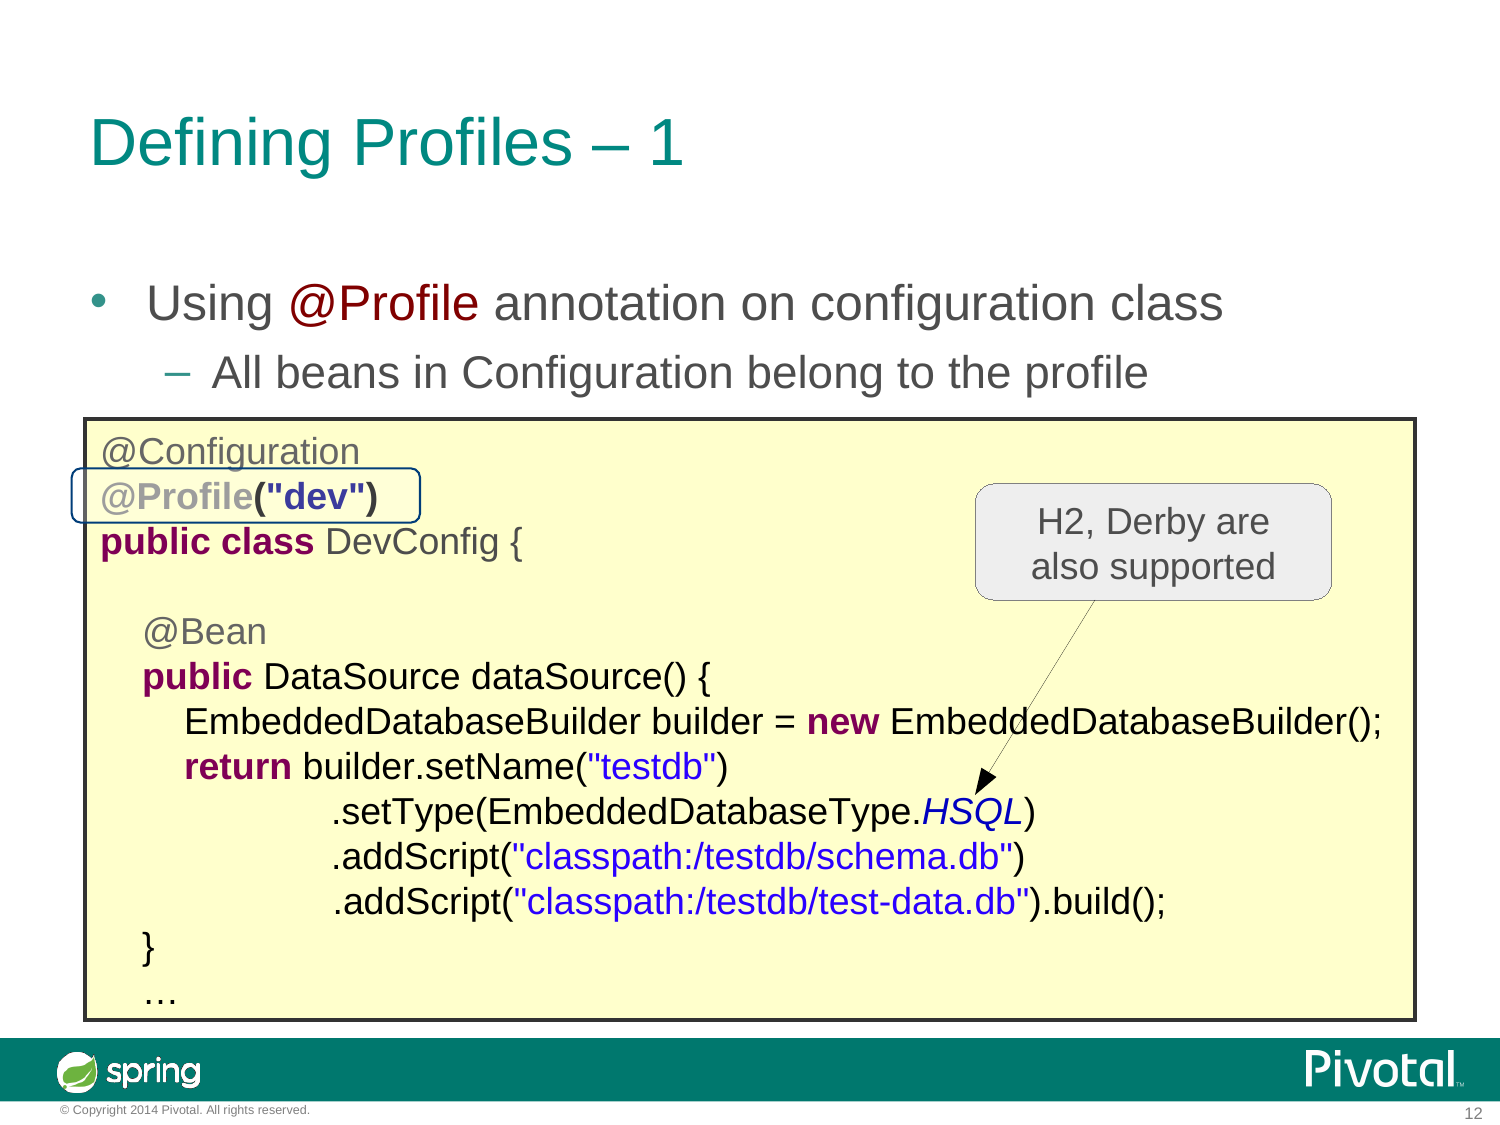

# Defining Profiles – 1
Using @Profile annotation on configuration class
All beans in Configuration belong to the profile
@Configuration
@Profile("dev")
public class DevConfig {
 @Bean
 public DataSource dataSource() {
 EmbeddedDatabaseBuilder builder = new EmbeddedDatabaseBuilder();
 return builder.setName("testdb")
 .setType(EmbeddedDatabaseType.HSQL)
 .addScript("classpath:/testdb/schema.db")
	 .addScript("classpath:/testdb/test-data.db").build();
 }
 …
H2, Derby are
also supported